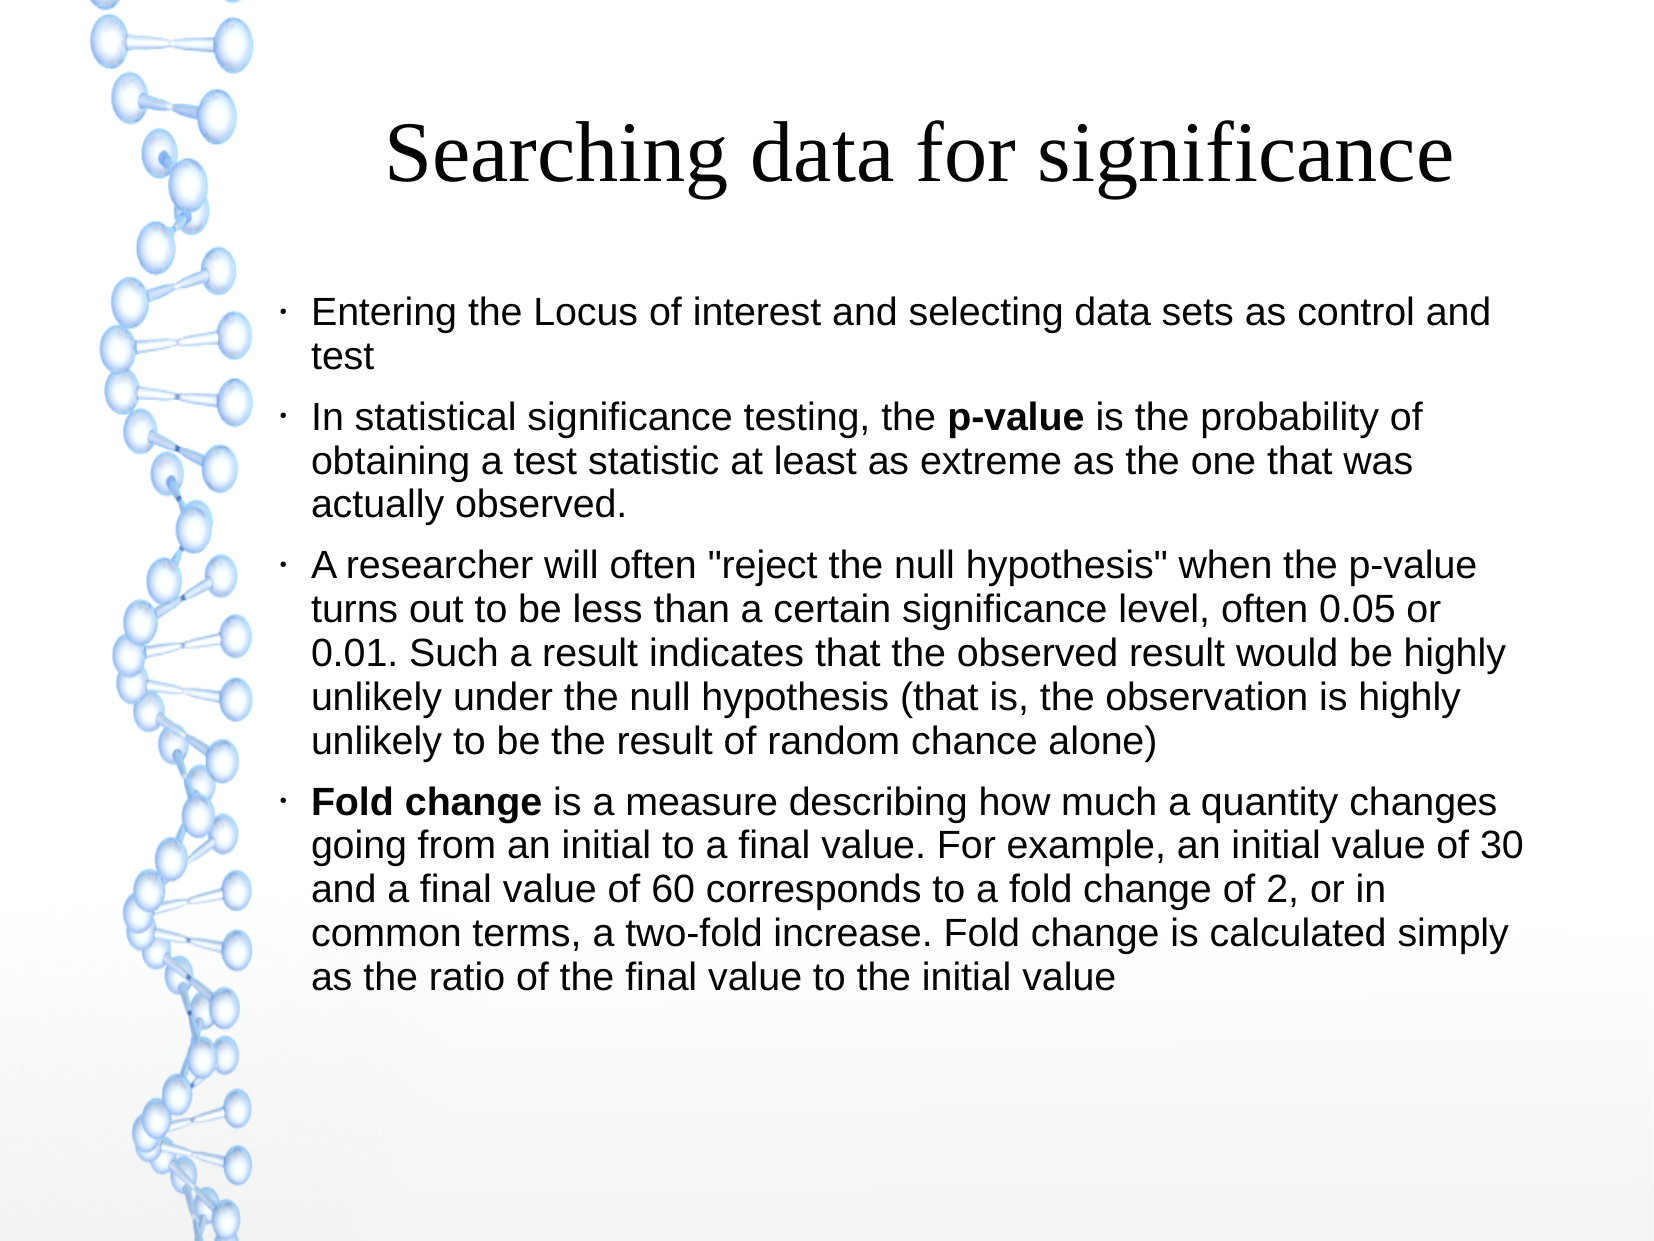

# Searching data for significance
Entering the Locus of interest and selecting data sets as control and test
In statistical significance testing, the p-value is the probability of obtaining a test statistic at least as extreme as the one that was actually observed.
A researcher will often "reject the null hypothesis" when the p-value turns out to be less than a certain significance level, often 0.05 or 0.01. Such a result indicates that the observed result would be highly unlikely under the null hypothesis (that is, the observation is highly unlikely to be the result of random chance alone)
Fold change is a measure describing how much a quantity changes going from an initial to a final value. For example, an initial value of 30 and a final value of 60 corresponds to a fold change of 2, or in common terms, a two-fold increase. Fold change is calculated simply as the ratio of the final value to the initial value